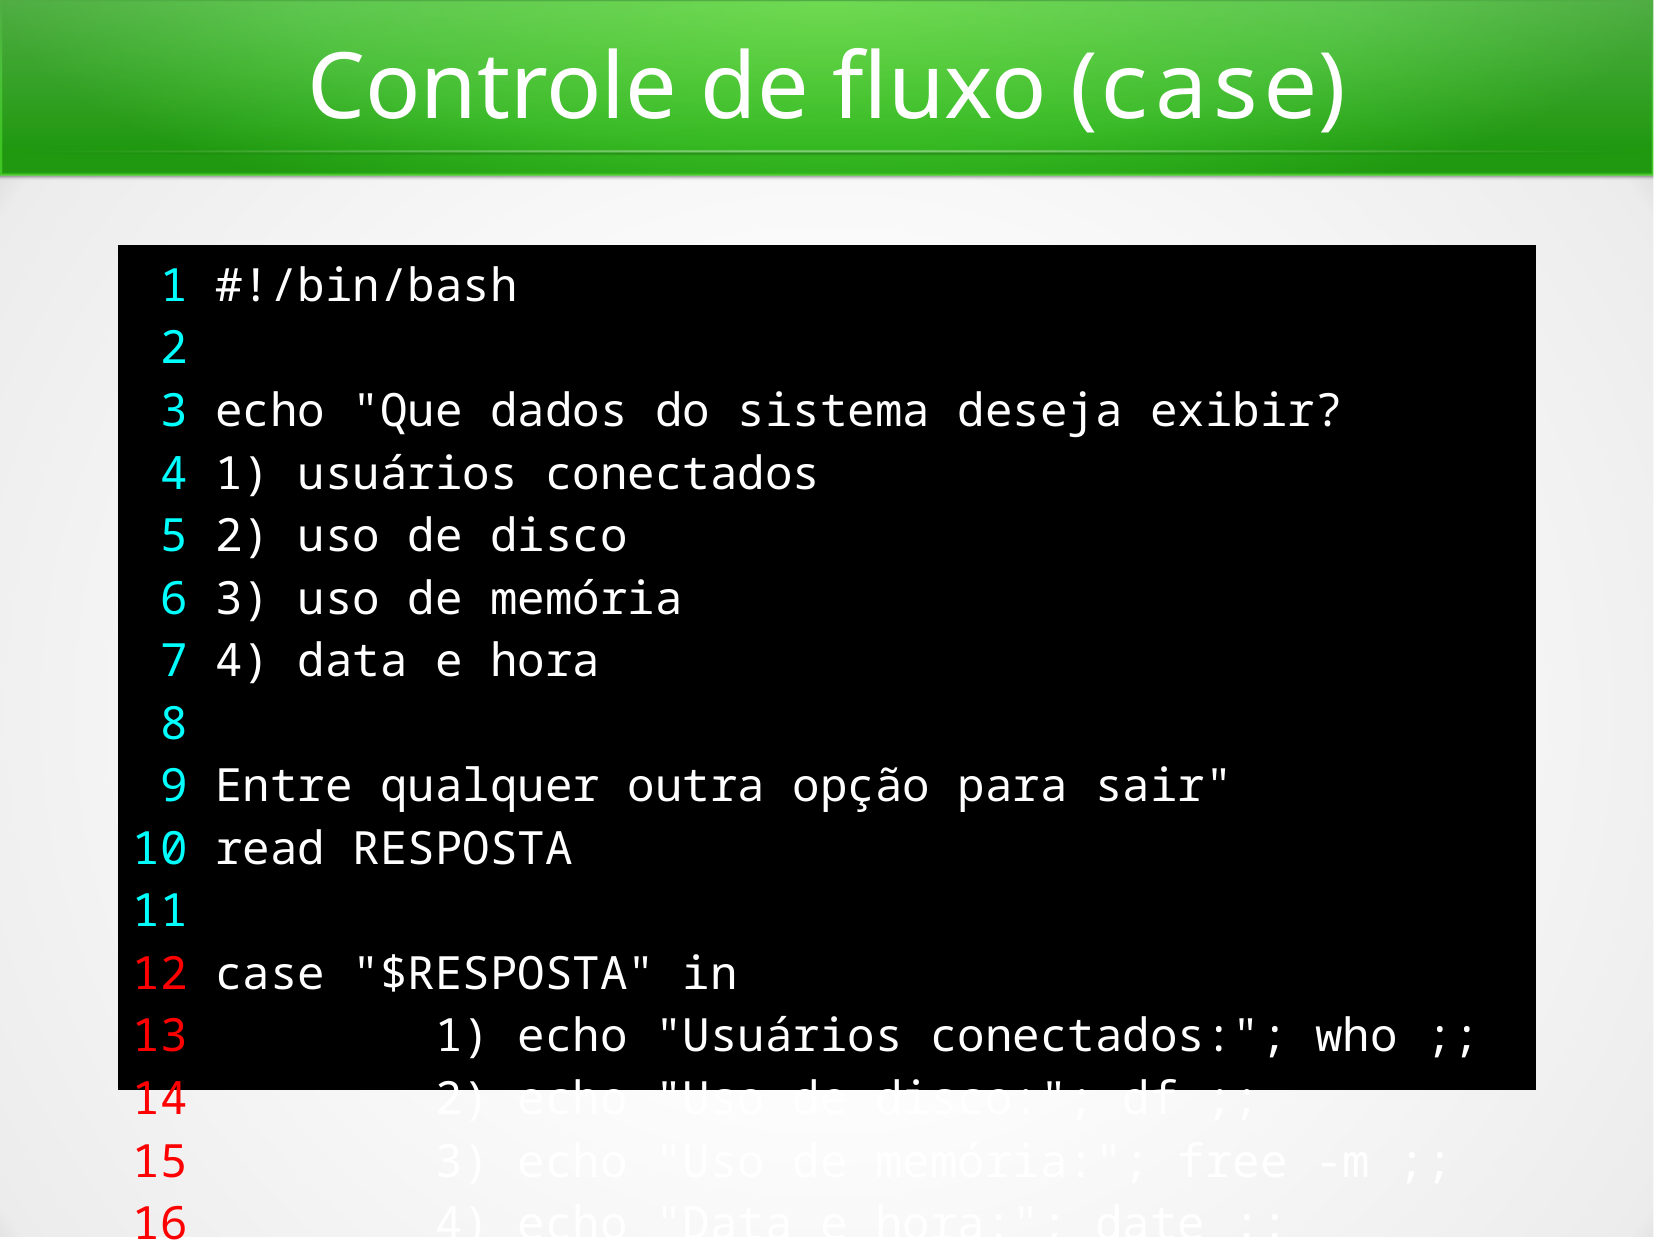

# Controle de fluxo (case)
 1 #!/bin/bash
 2
 3 echo "Que dados do sistema deseja exibir?
 4 1) usuários conectados
 5 2) uso de disco
 6 3) uso de memória
 7 4) data e hora
 8
 9 Entre qualquer outra opção para sair"
10 read RESPOSTA
11
12 case "$RESPOSTA" in
13 1) echo "Usuários conectados:"; who ;;
14 2) echo "Uso de disco:"; df ;;
15 3) echo "Uso de memória:"; free -m ;;
16 4) echo "Data e hora:"; date ;;
17 *) exit 1 ;;
18 esac